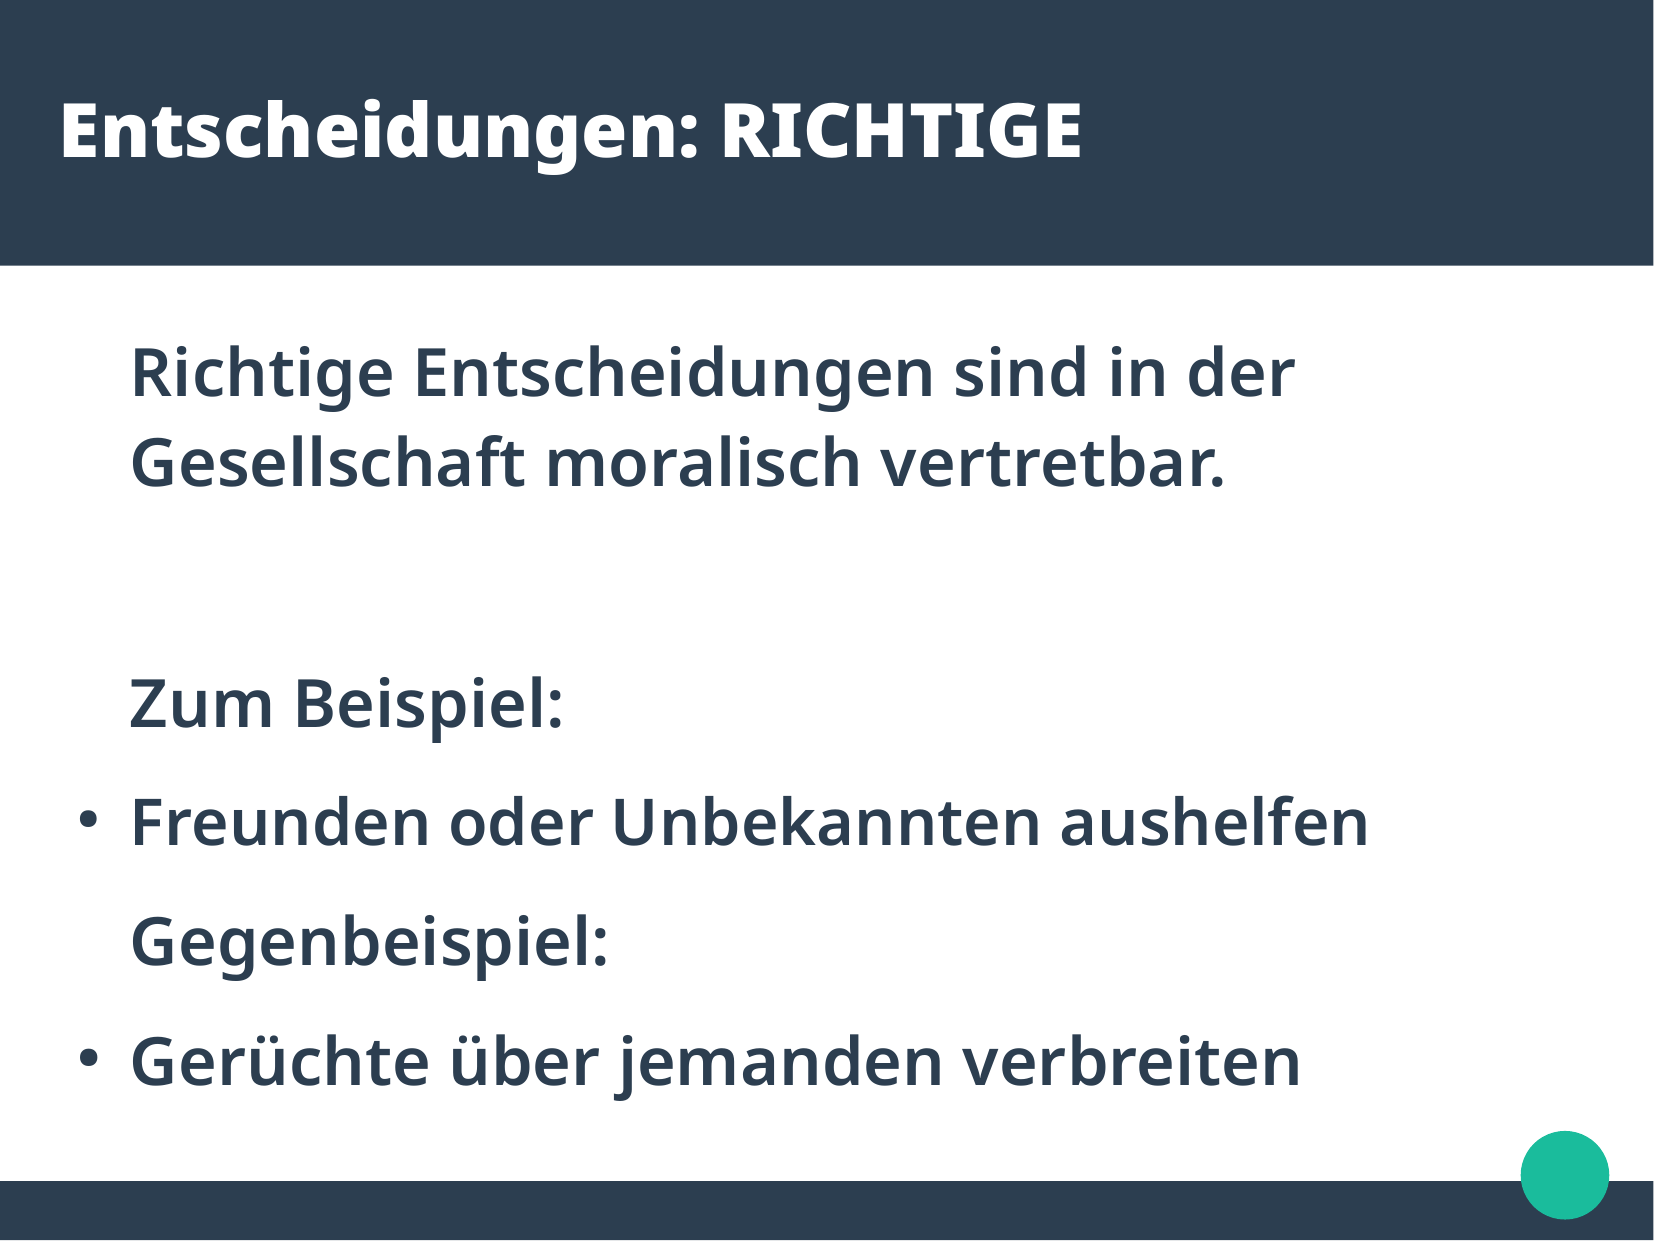

# Entscheidungen: RICHTIGE
Richtige Entscheidungen sind in der Gesellschaft moralisch vertretbar.
Zum Beispiel:
Freunden oder Unbekannten aushelfen
Gegenbeispiel:
Gerüchte über jemanden verbreiten